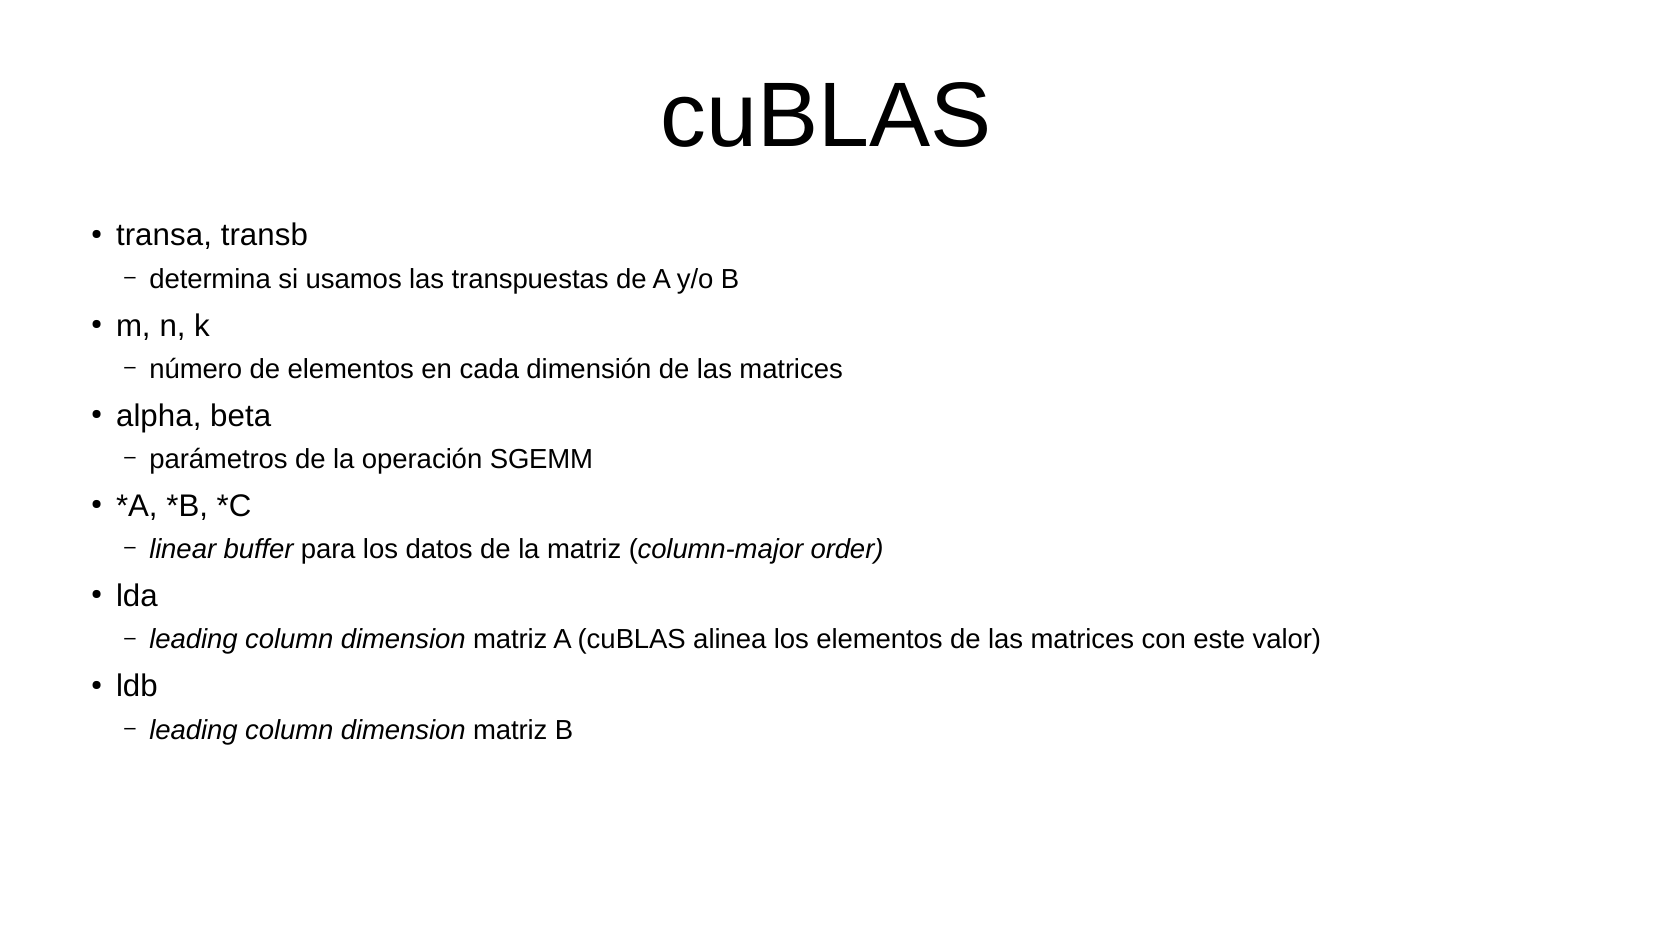

# cuBLAS
transa, transb
determina si usamos las transpuestas de A y/o B
m, n, k
número de elementos en cada dimensión de las matrices
alpha, beta
parámetros de la operación SGEMM
*A, *B, *C
linear buffer para los datos de la matriz (column-major order)
lda
leading column dimension matriz A (cuBLAS alinea los elementos de las matrices con este valor)
ldb
leading column dimension matriz B